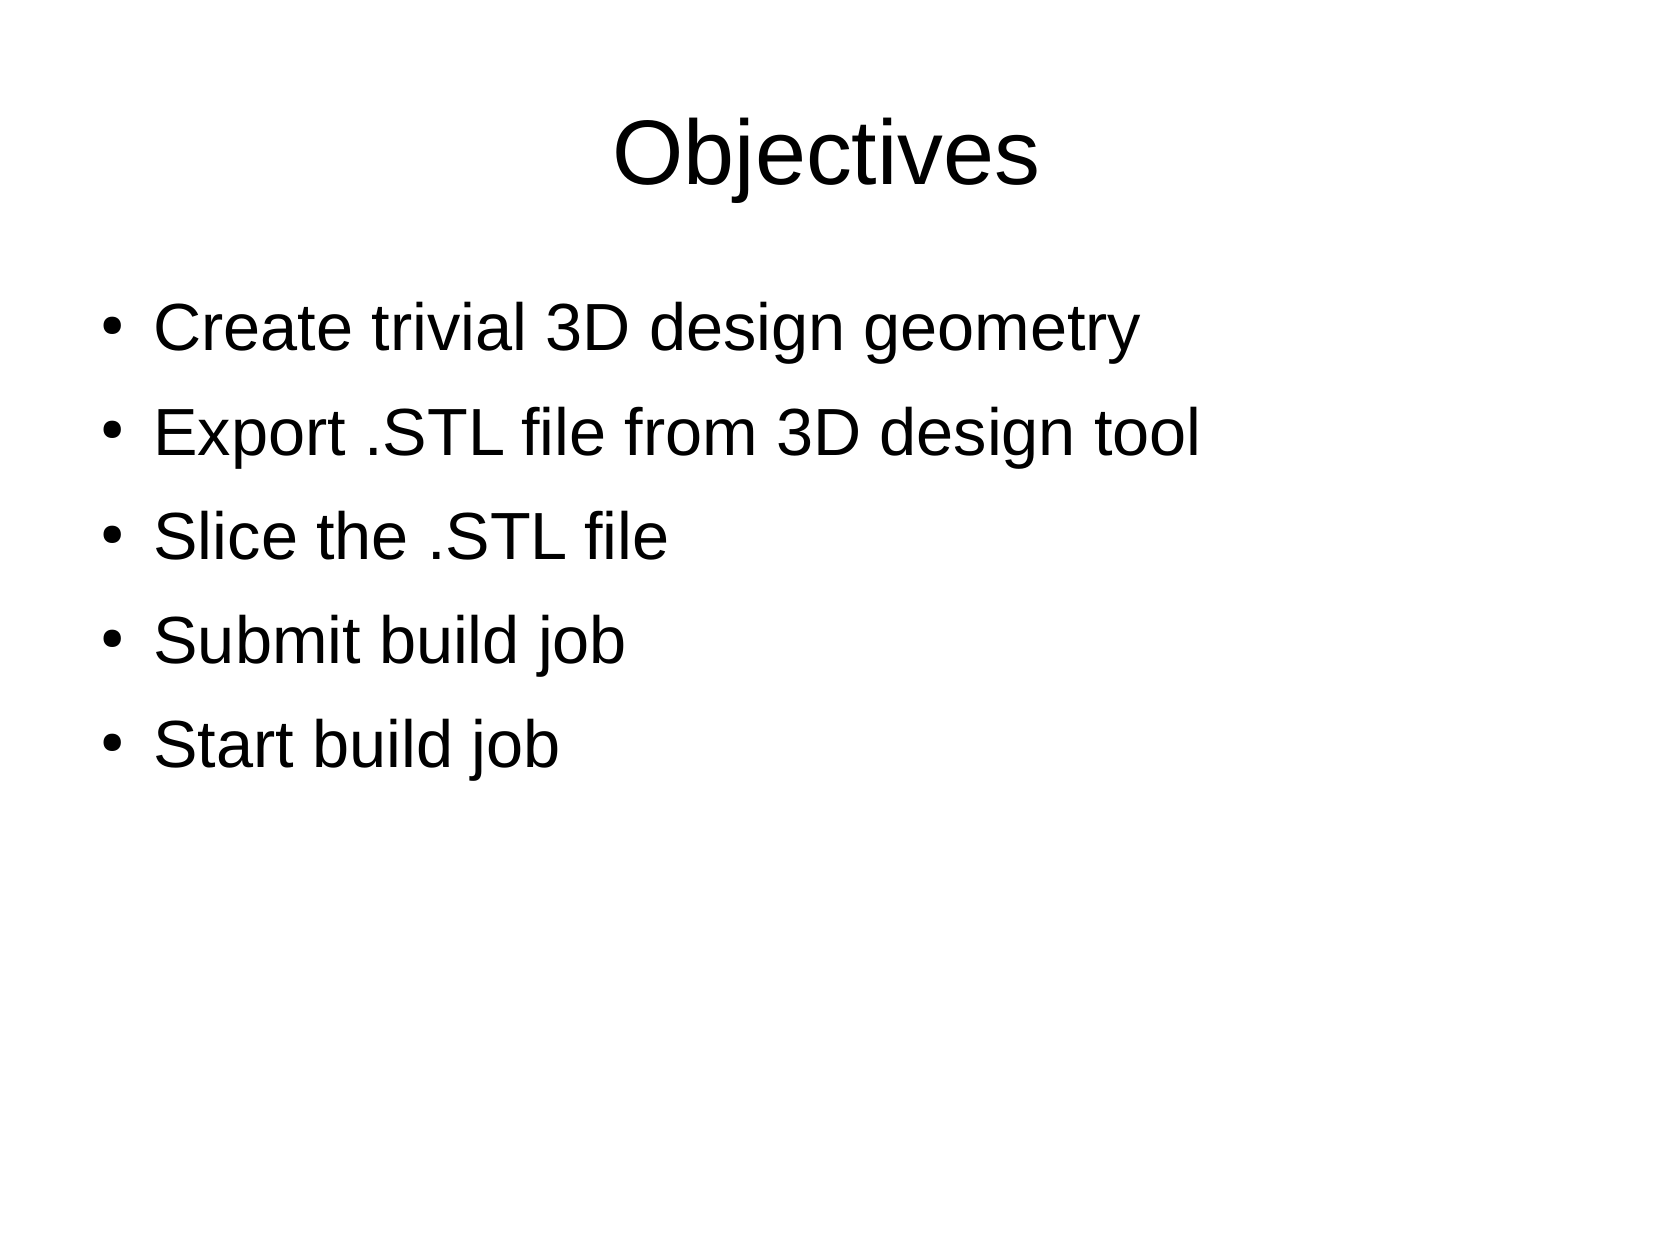

# Objectives
Create trivial 3D design geometry
Export .STL file from 3D design tool
Slice the .STL file
Submit build job
Start build job